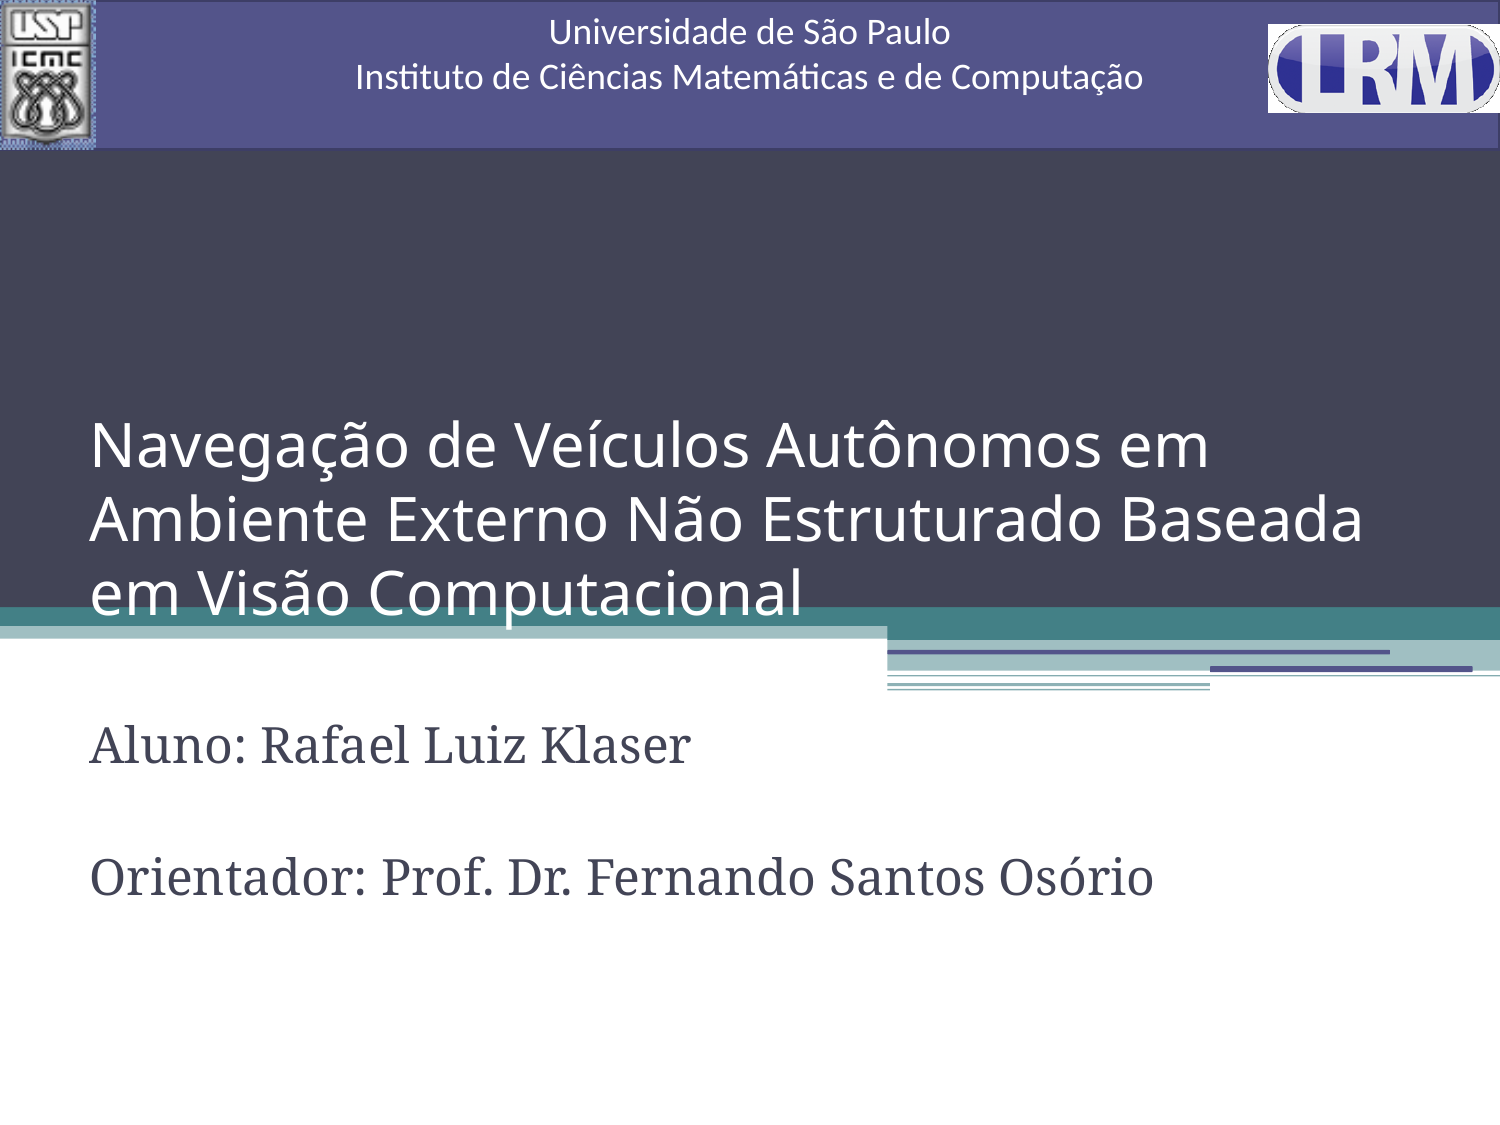

Universidade de São Paulo
Instituto de Ciências Matemáticas e de Computação
# Navegação de Veículos Autônomos em Ambiente Externo Não Estruturado Baseada em Visão Computacional
Aluno: Rafael Luiz Klaser
Orientador: Prof. Dr. Fernando Santos Osório